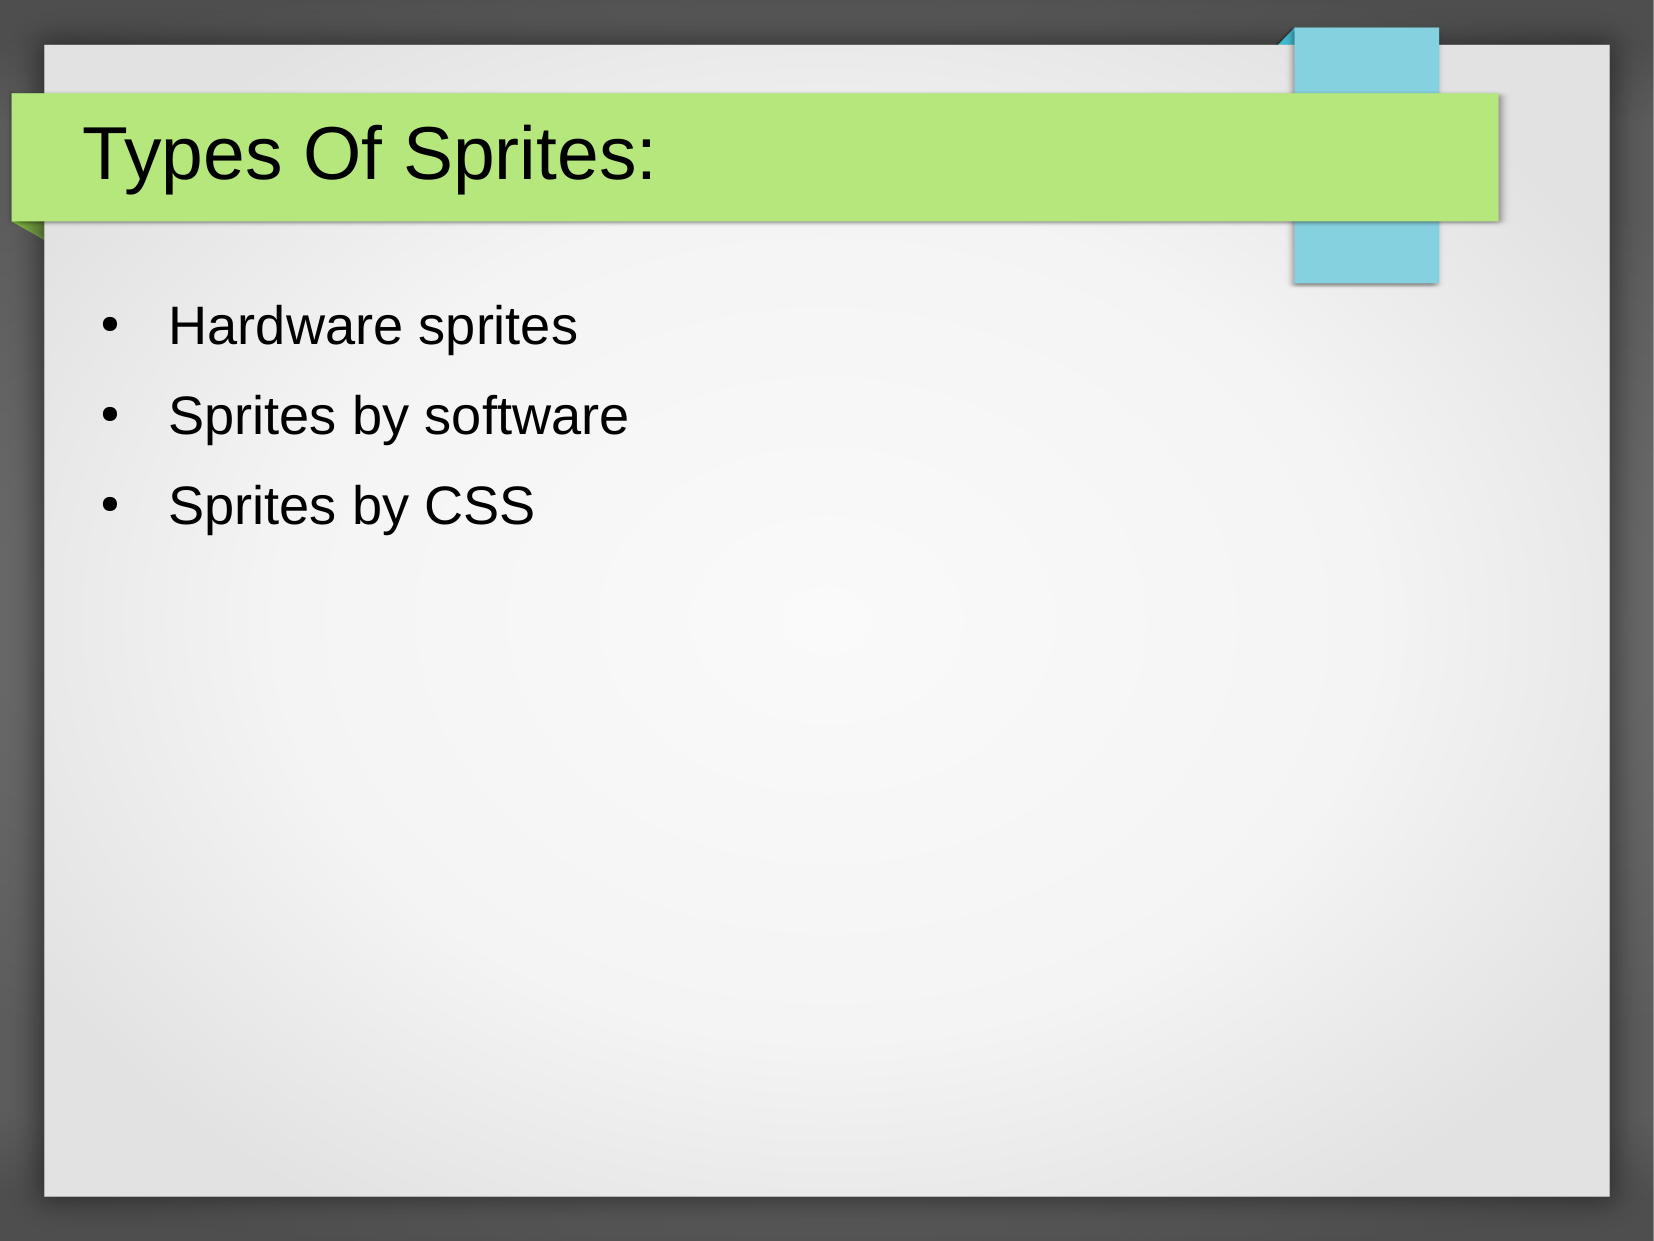

# Types Of Sprites:
 Hardware sprites
 Sprites by software
 Sprites by CSS